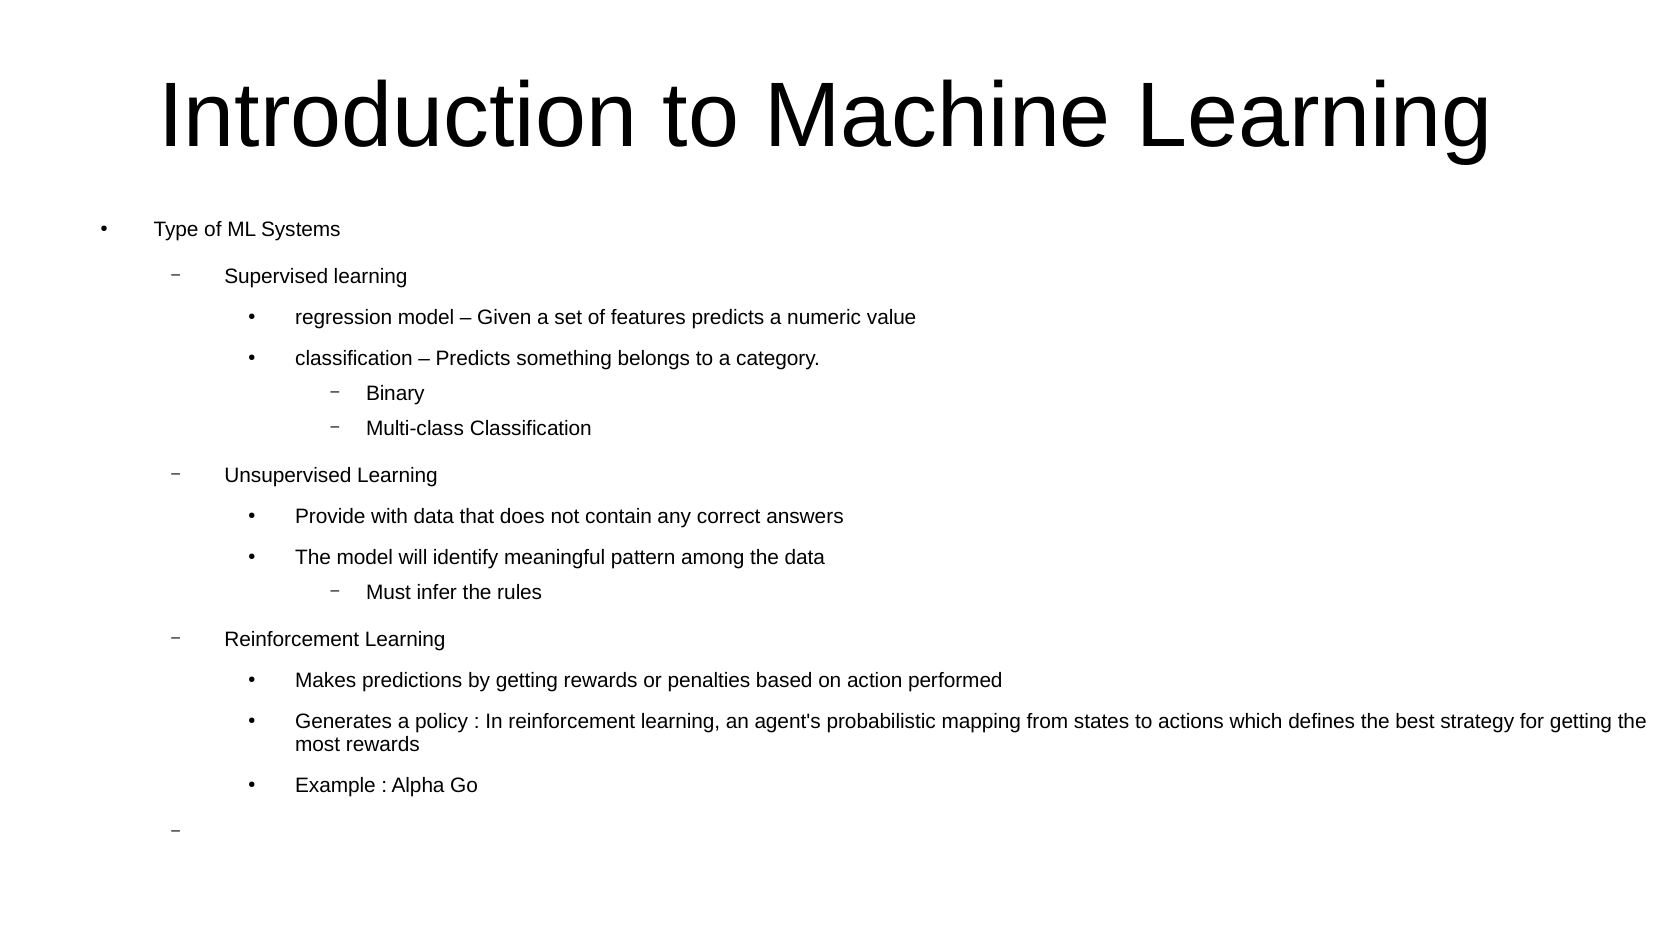

# Introduction to Machine Learning
Type of ML Systems
Supervised learning
regression model – Given a set of features predicts a numeric value
classification – Predicts something belongs to a category.
Binary
Multi-class Classification
Unsupervised Learning
Provide with data that does not contain any correct answers
The model will identify meaningful pattern among the data
Must infer the rules
Reinforcement Learning
Makes predictions by getting rewards or penalties based on action performed
Generates a policy : In reinforcement learning, an agent's probabilistic mapping from states to actions which defines the best strategy for getting the most rewards
Example : Alpha Go